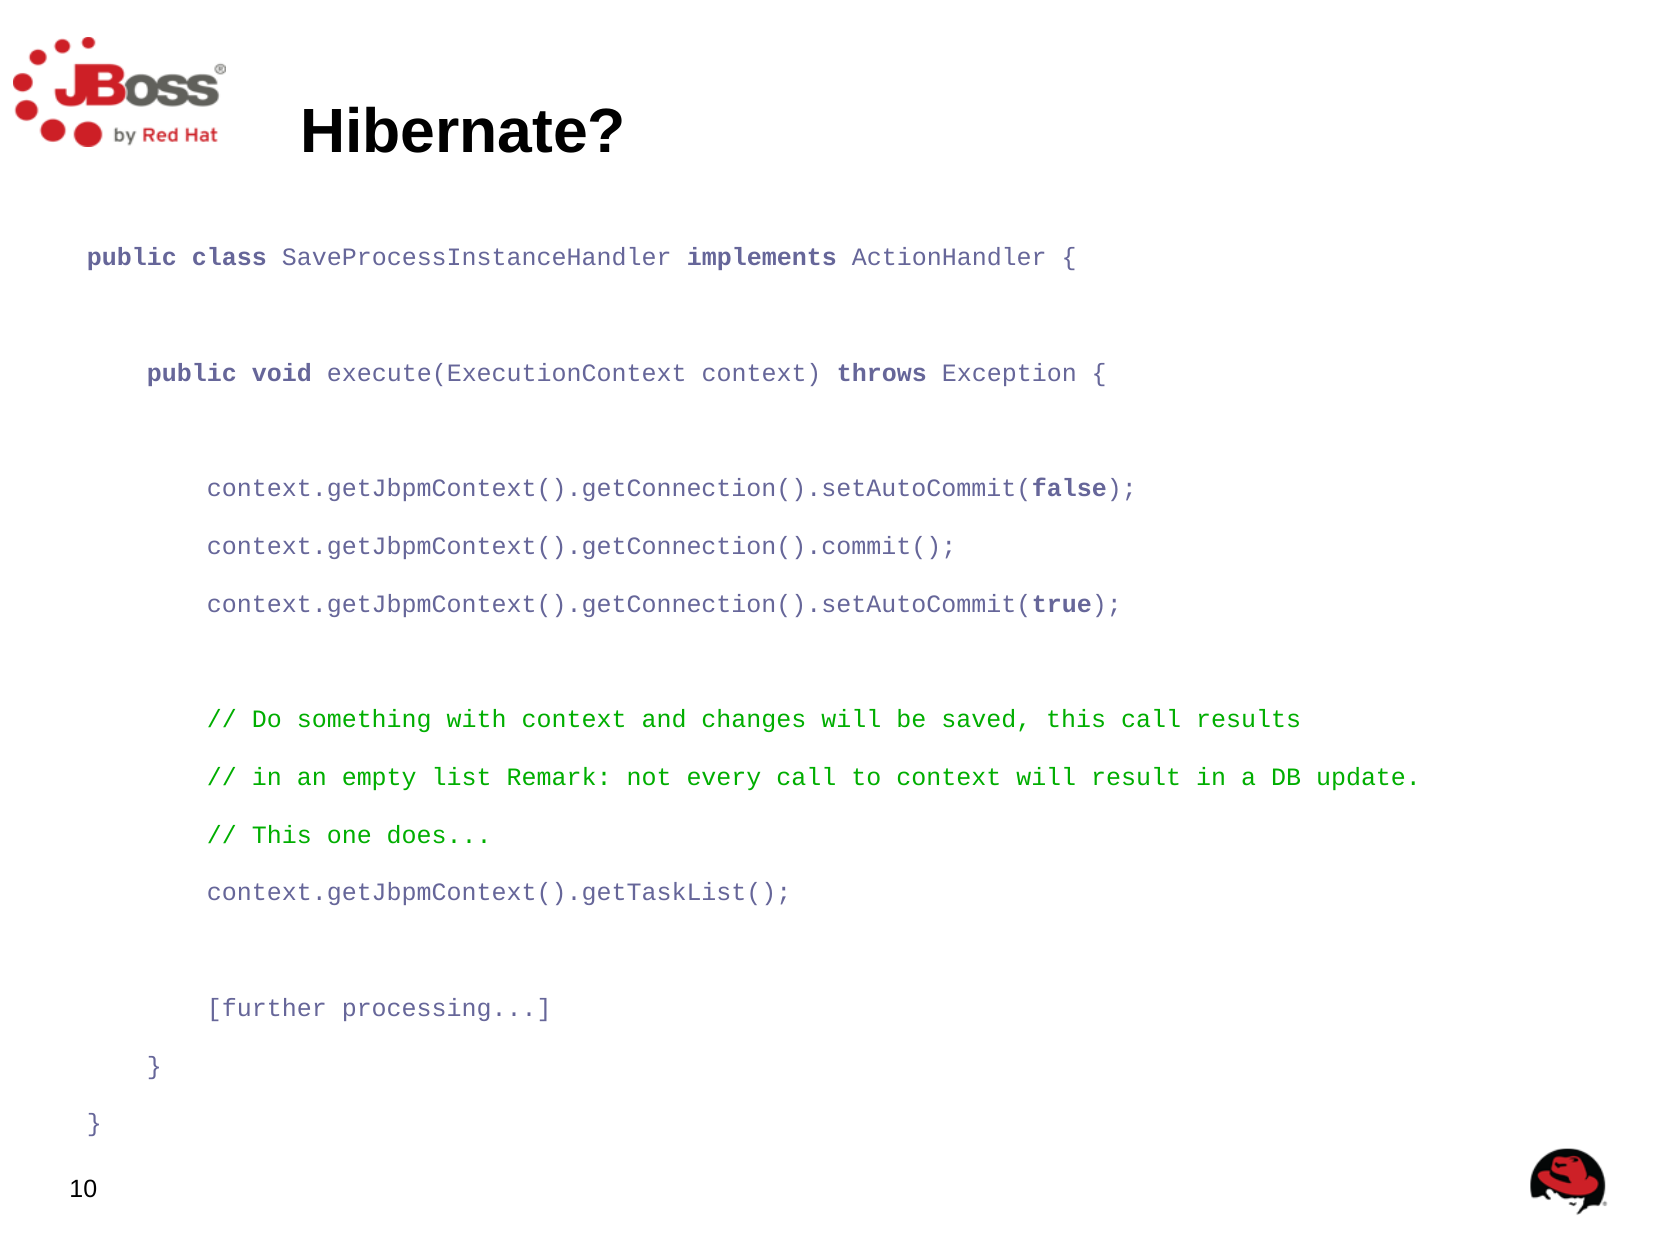

# Hibernate?
public class SaveProcessInstanceHandler implements ActionHandler {
 public void execute(ExecutionContext context) throws Exception {
 context.getJbpmContext().getConnection().setAutoCommit(false);
 context.getJbpmContext().getConnection().commit();
 context.getJbpmContext().getConnection().setAutoCommit(true);
 // Do something with context and changes will be saved, this call results
 // in an empty list Remark: not every call to context will result in a DB update.
 // This one does...
 context.getJbpmContext().getTaskList();
 [further processing...]
 }
}